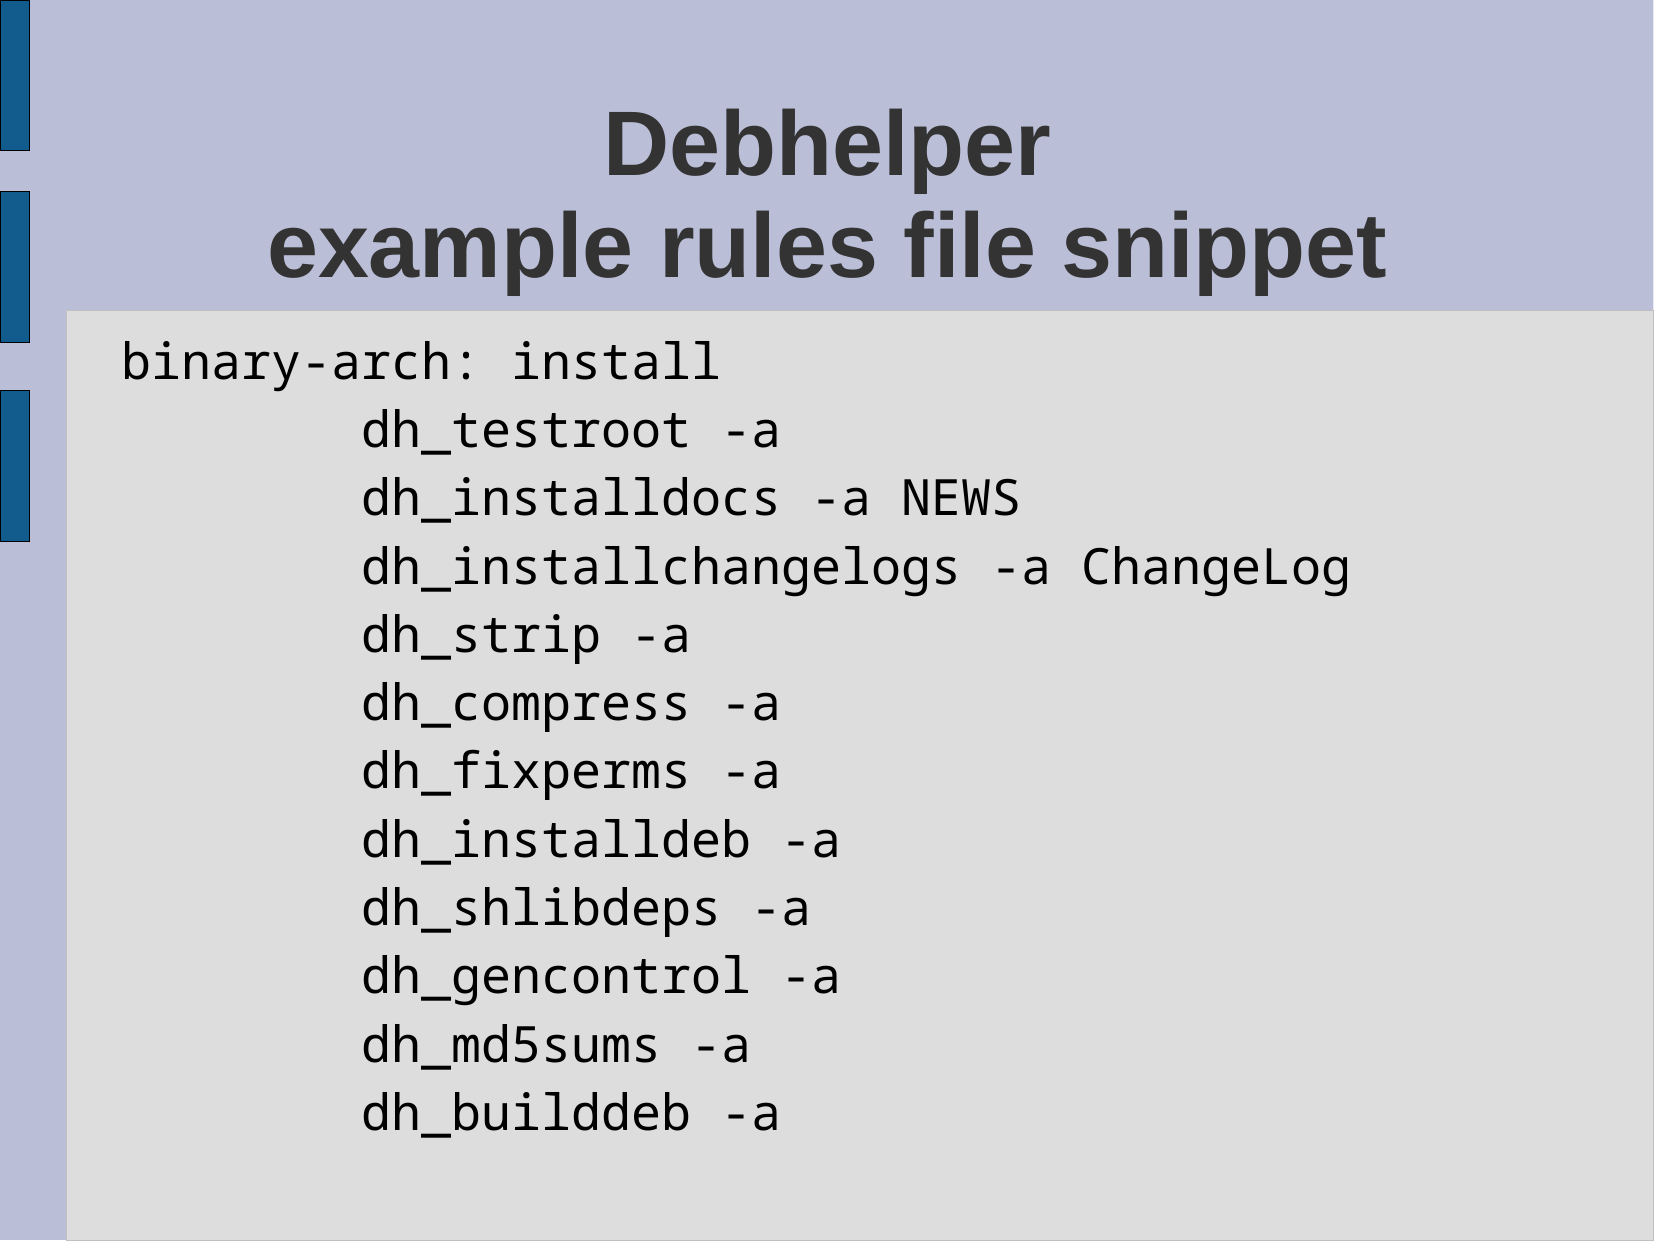

# Debhelper example rules file snippet
binary-arch: install
 dh_testroot -a
 dh_installdocs -a NEWS
 dh_installchangelogs -a ChangeLog
 dh_strip -a
 dh_compress -a
 dh_fixperms -a
 dh_installdeb -a
 dh_shlibdeps -a
 dh_gencontrol -a
 dh_md5sums -a
 dh_builddeb -a